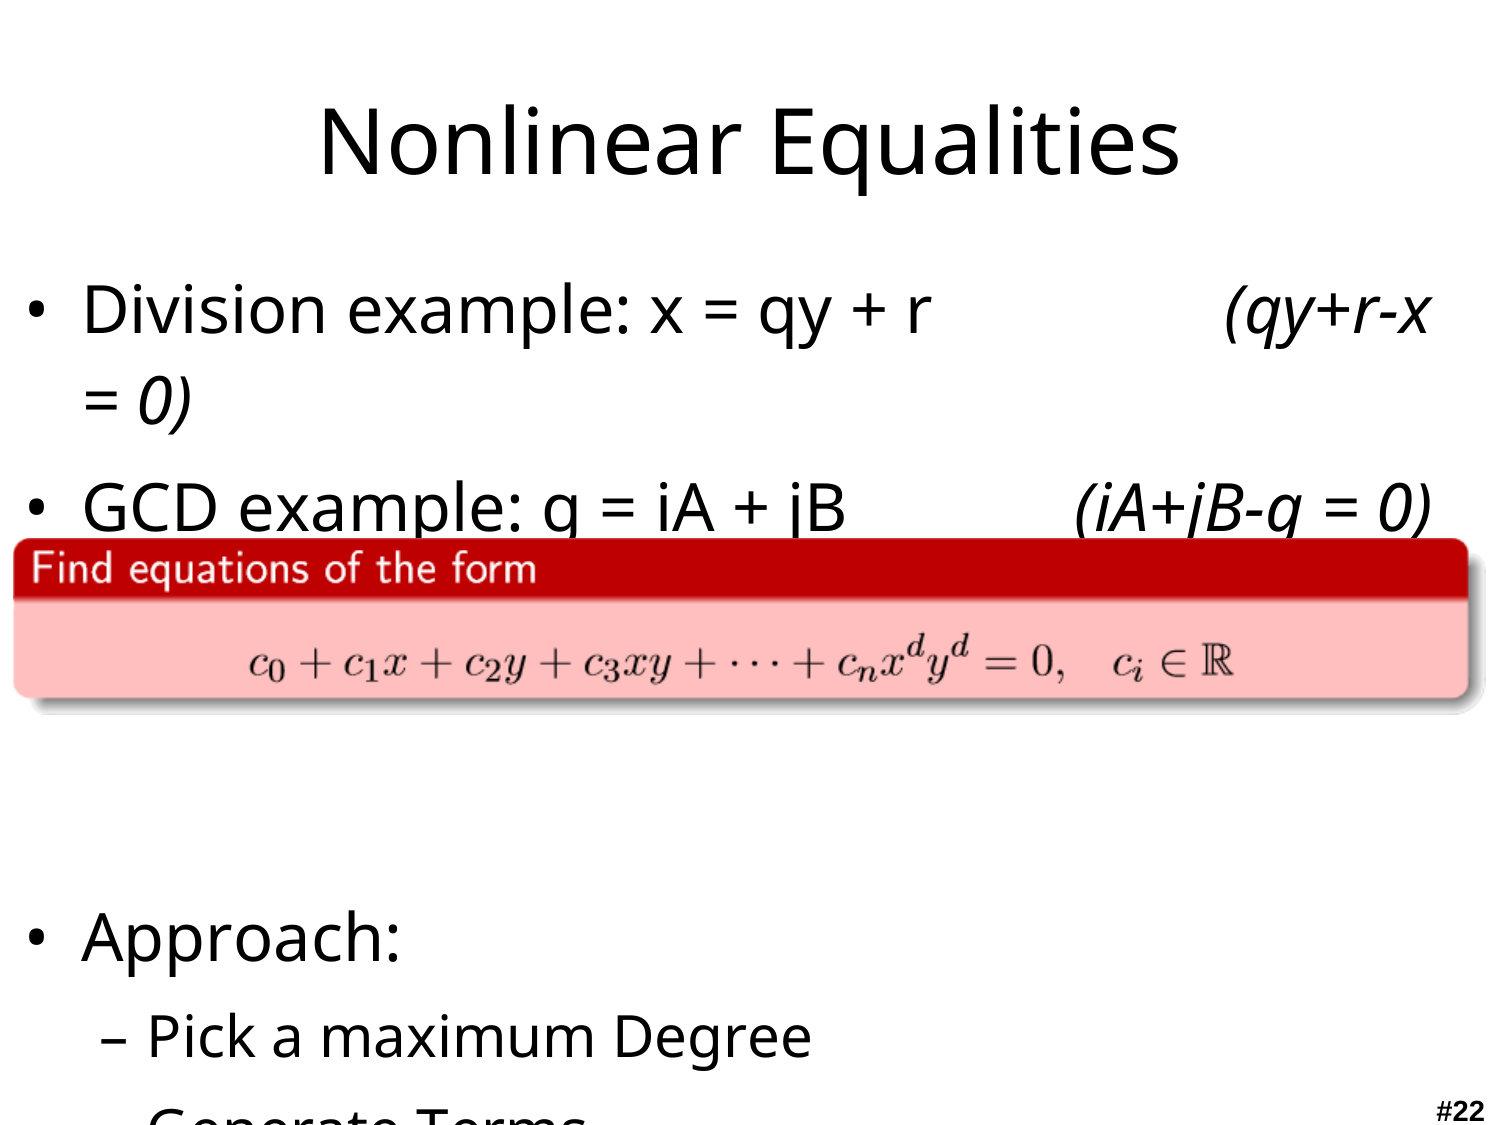

# Nonlinear Equalities
Division example: x = qy + r		(qy+r-x = 0)
GCD example: g = iA + jB		(iA+jB-g = 0)
Goal:
Approach:
Pick a maximum Degree
Generate Terms
Equation Solving (ex: x + y = 2, x – y = 4)
22